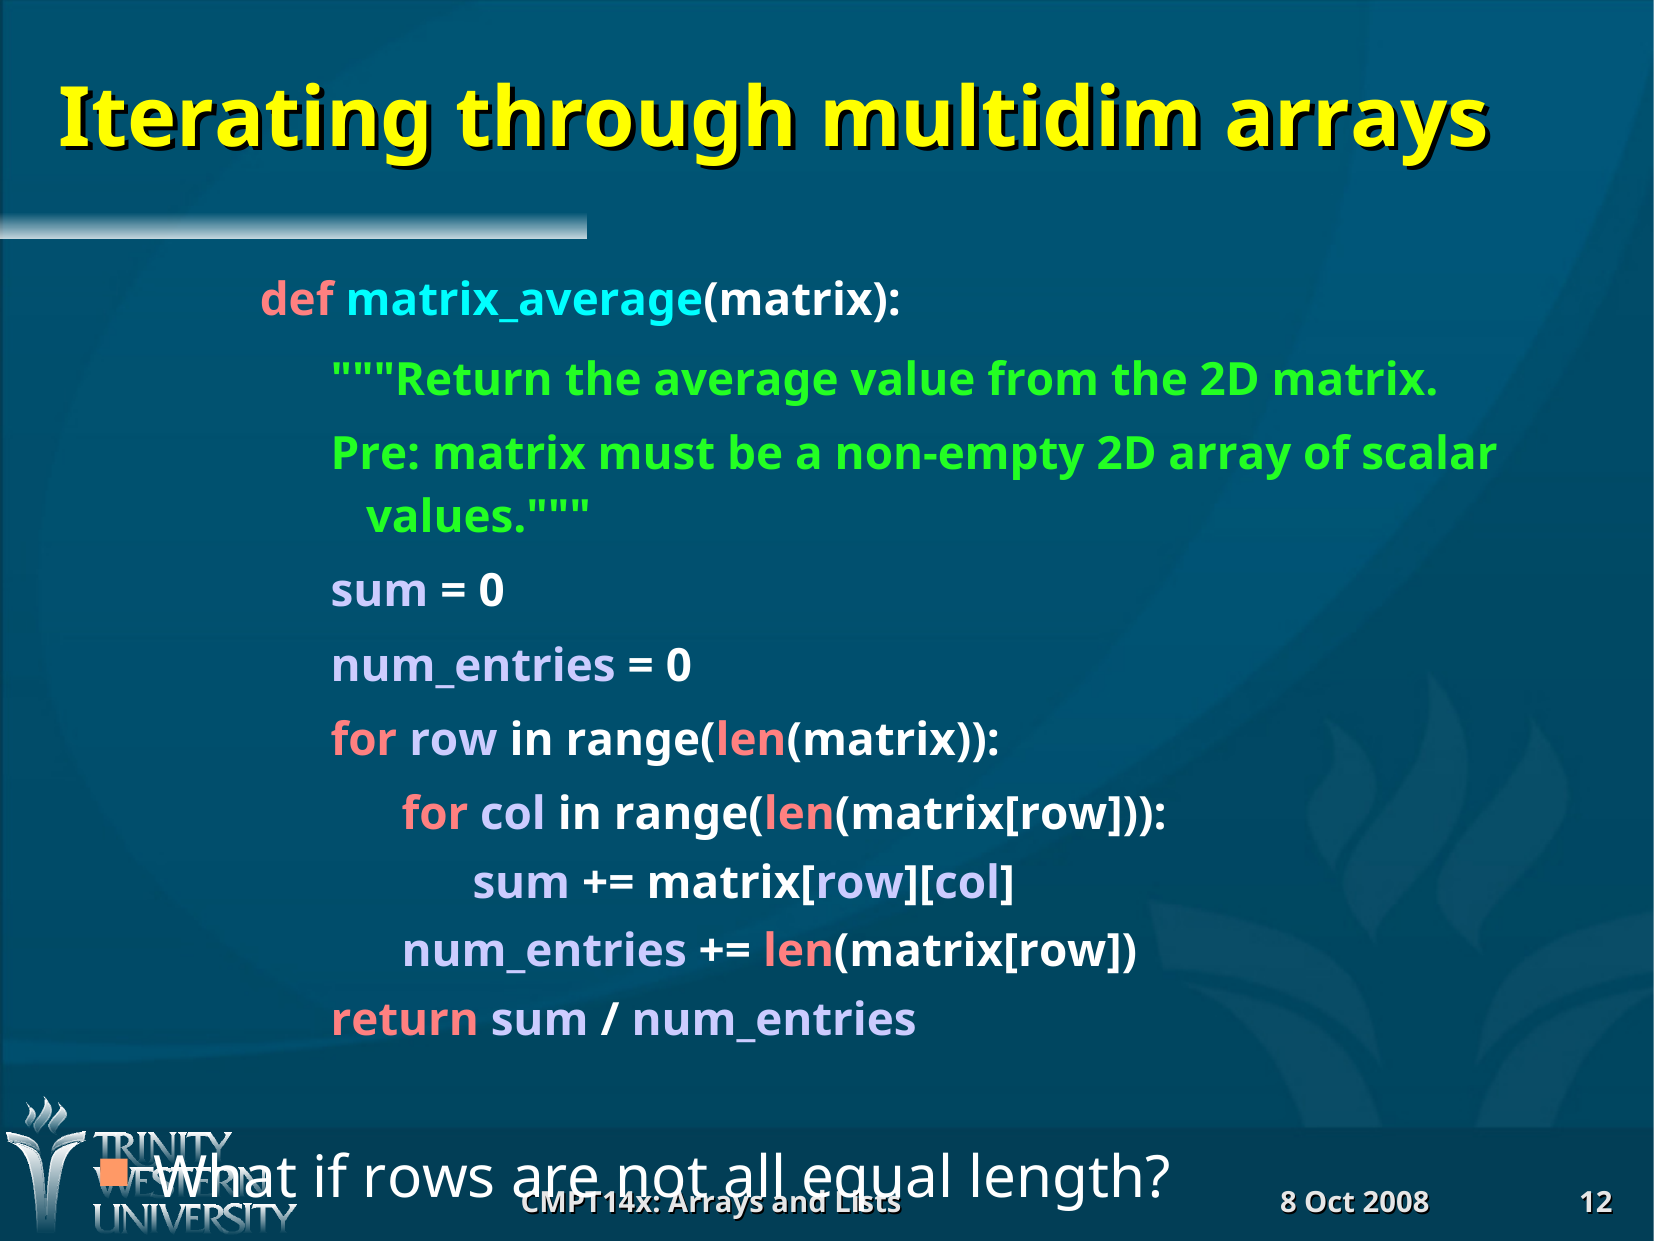

# Iterating through multidim arrays
def matrix_average(matrix):
"""Return the average value from the 2D matrix.
Pre: matrix must be a non-empty 2D array of scalar values."""
sum = 0
num_entries = 0
for row in range(len(matrix)):
for col in range(len(matrix[row])):
sum += matrix[row][col]
num_entries += len(matrix[row])
return sum / num_entries
What if rows are not all equal length?
CMPT14x: Arrays and Lists
8 Oct 2008
12